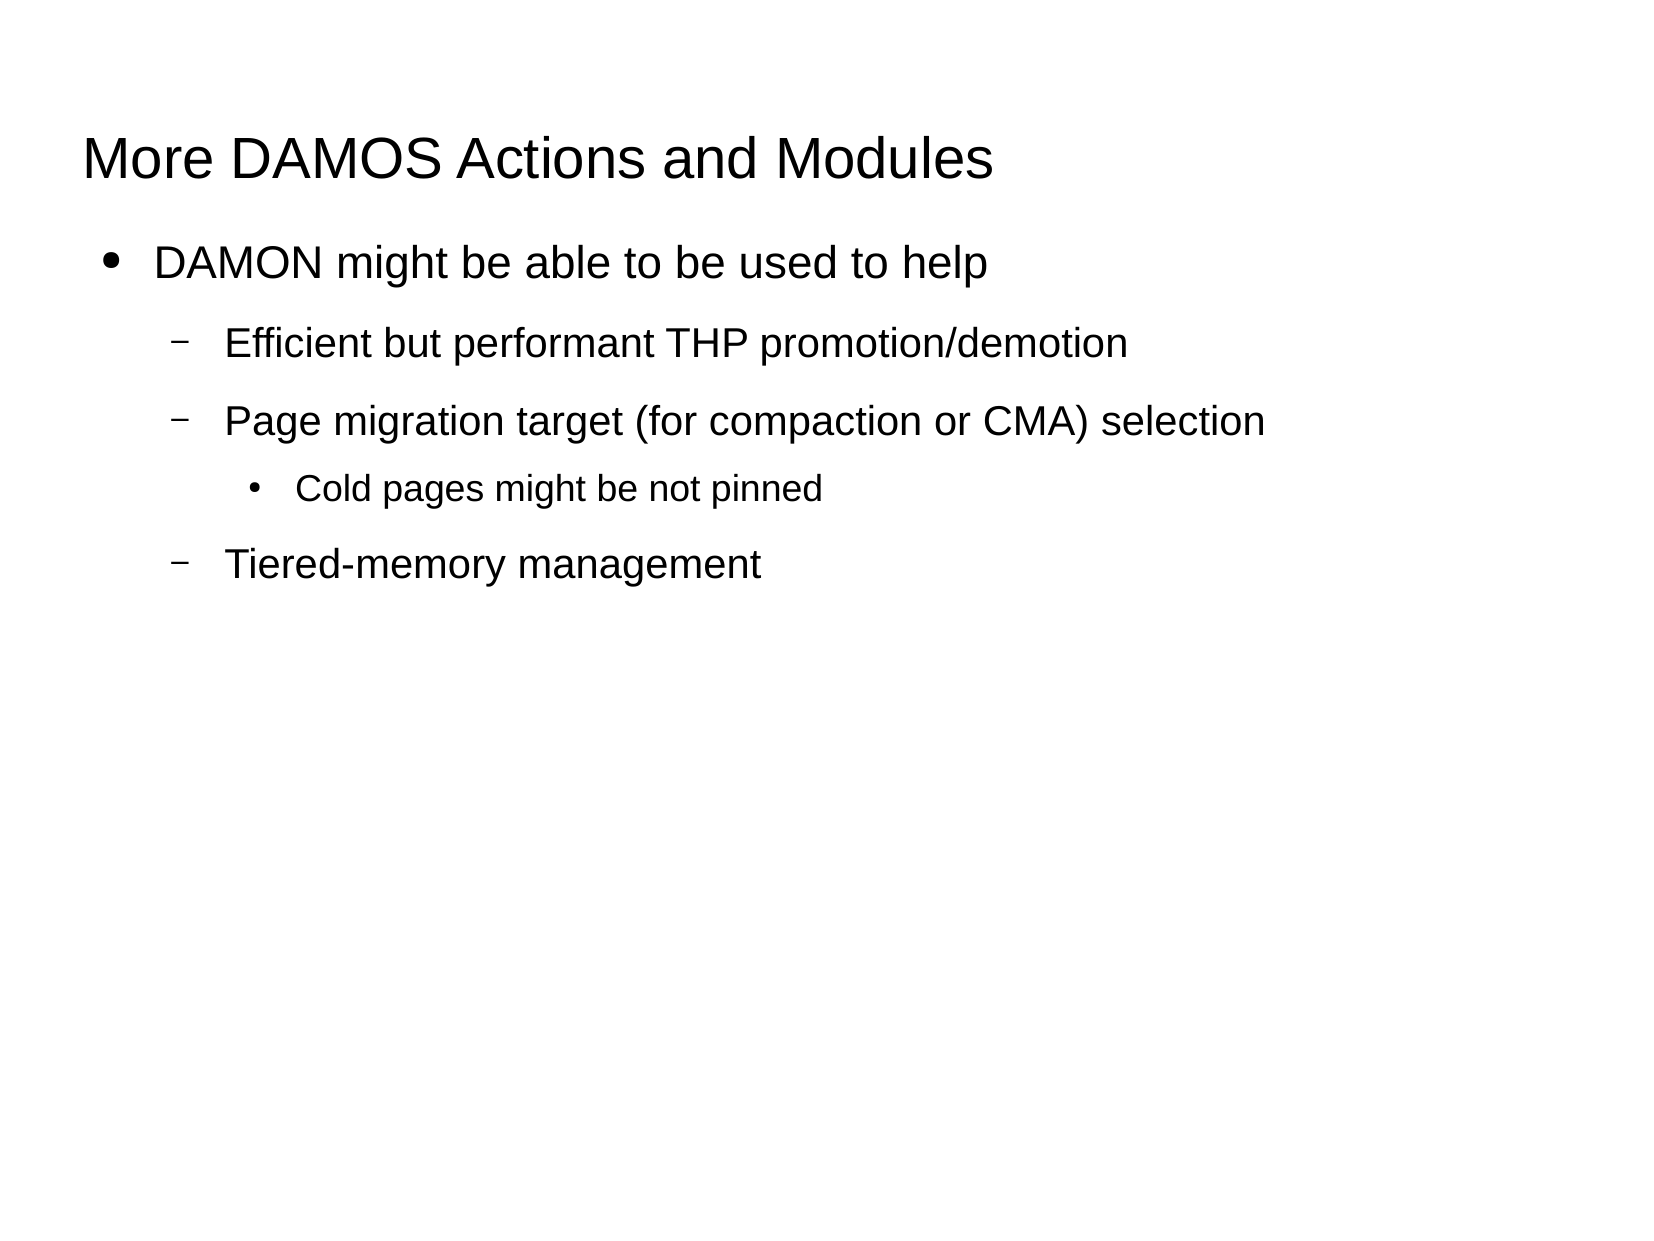

# More DAMOS Actions and Modules
DAMON might be able to be used to help
Efficient but performant THP promotion/demotion
Page migration target (for compaction or CMA) selection
Cold pages might be not pinned
Tiered-memory management